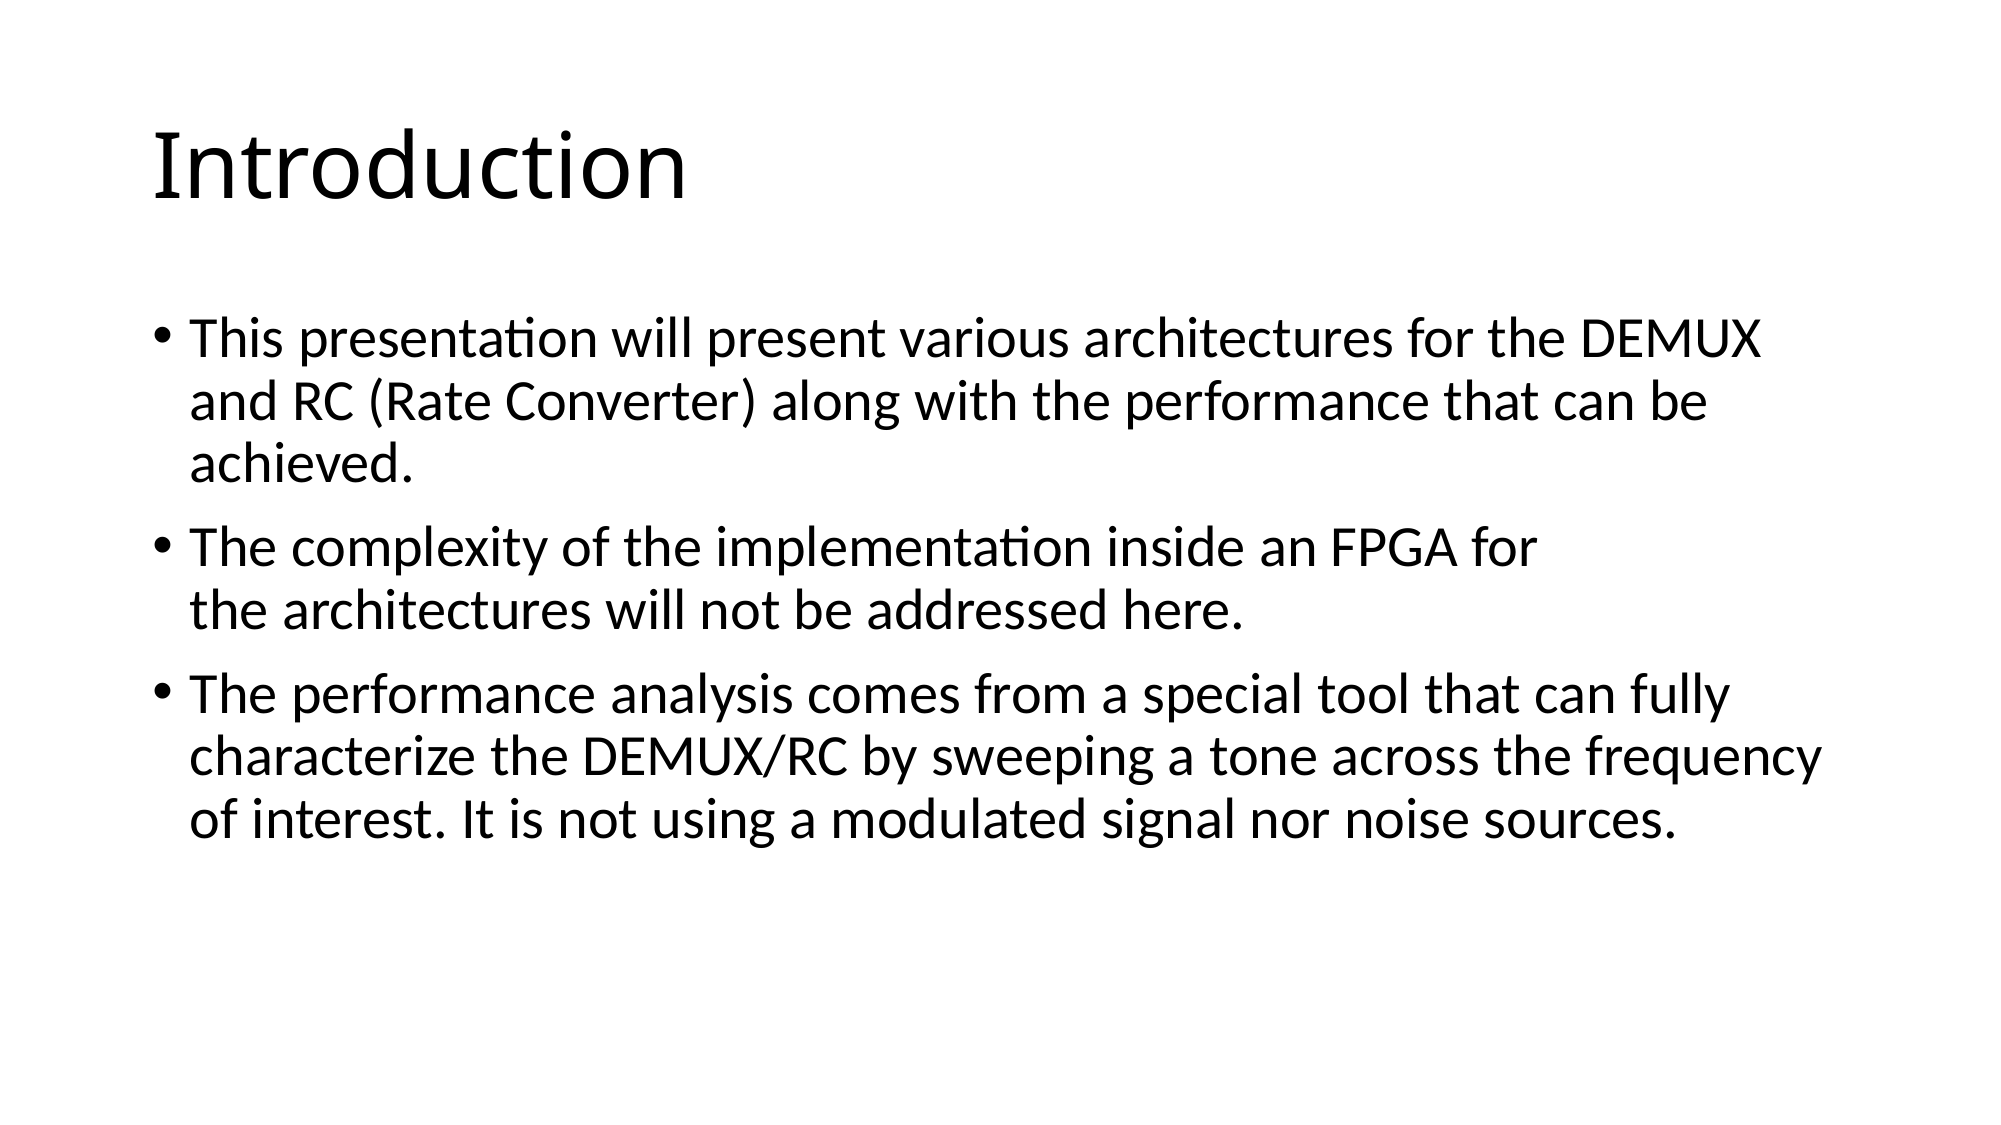

# Introduction
This presentation will present various architectures for the DEMUX and RC (Rate Converter) along with the performance that can be achieved.
The complexity of the implementation inside an FPGA for the architectures will not be addressed here.
The performance analysis comes from a special tool that can fully characterize the DEMUX/RC by sweeping a tone across the frequency of interest. It is not using a modulated signal nor noise sources.